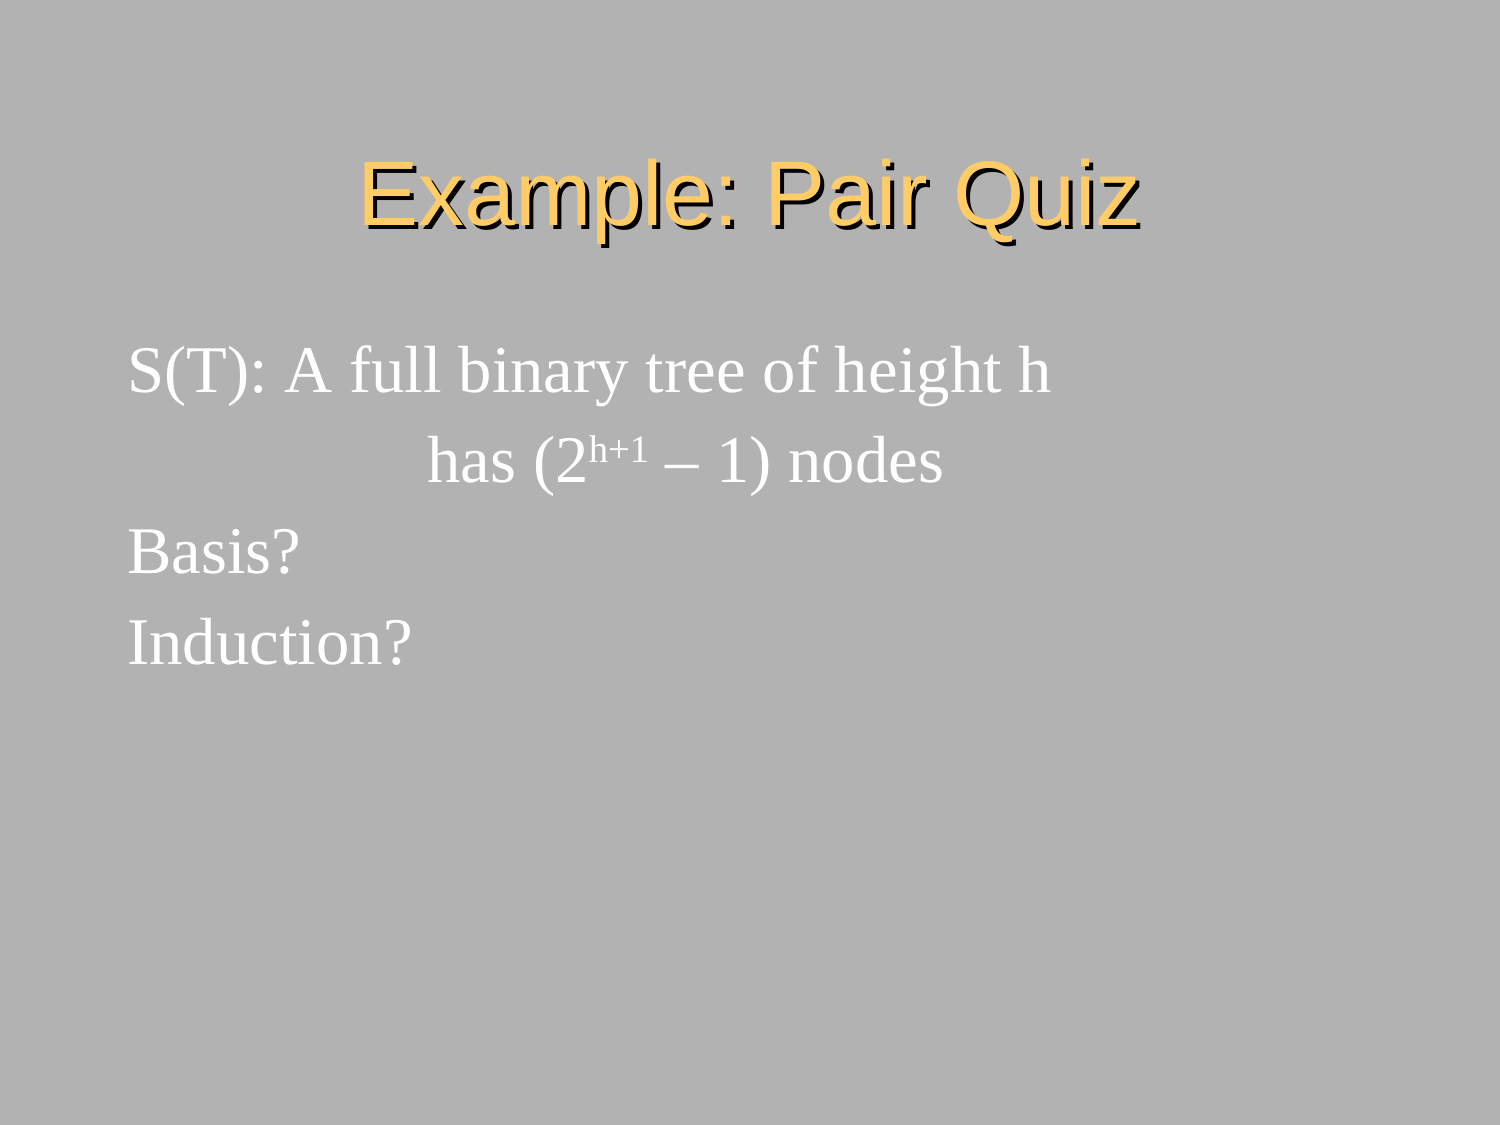

# Example: Pair Quiz
S(T): A full binary tree of height h
			has (2h+1 – 1) nodes
Basis?
Induction?